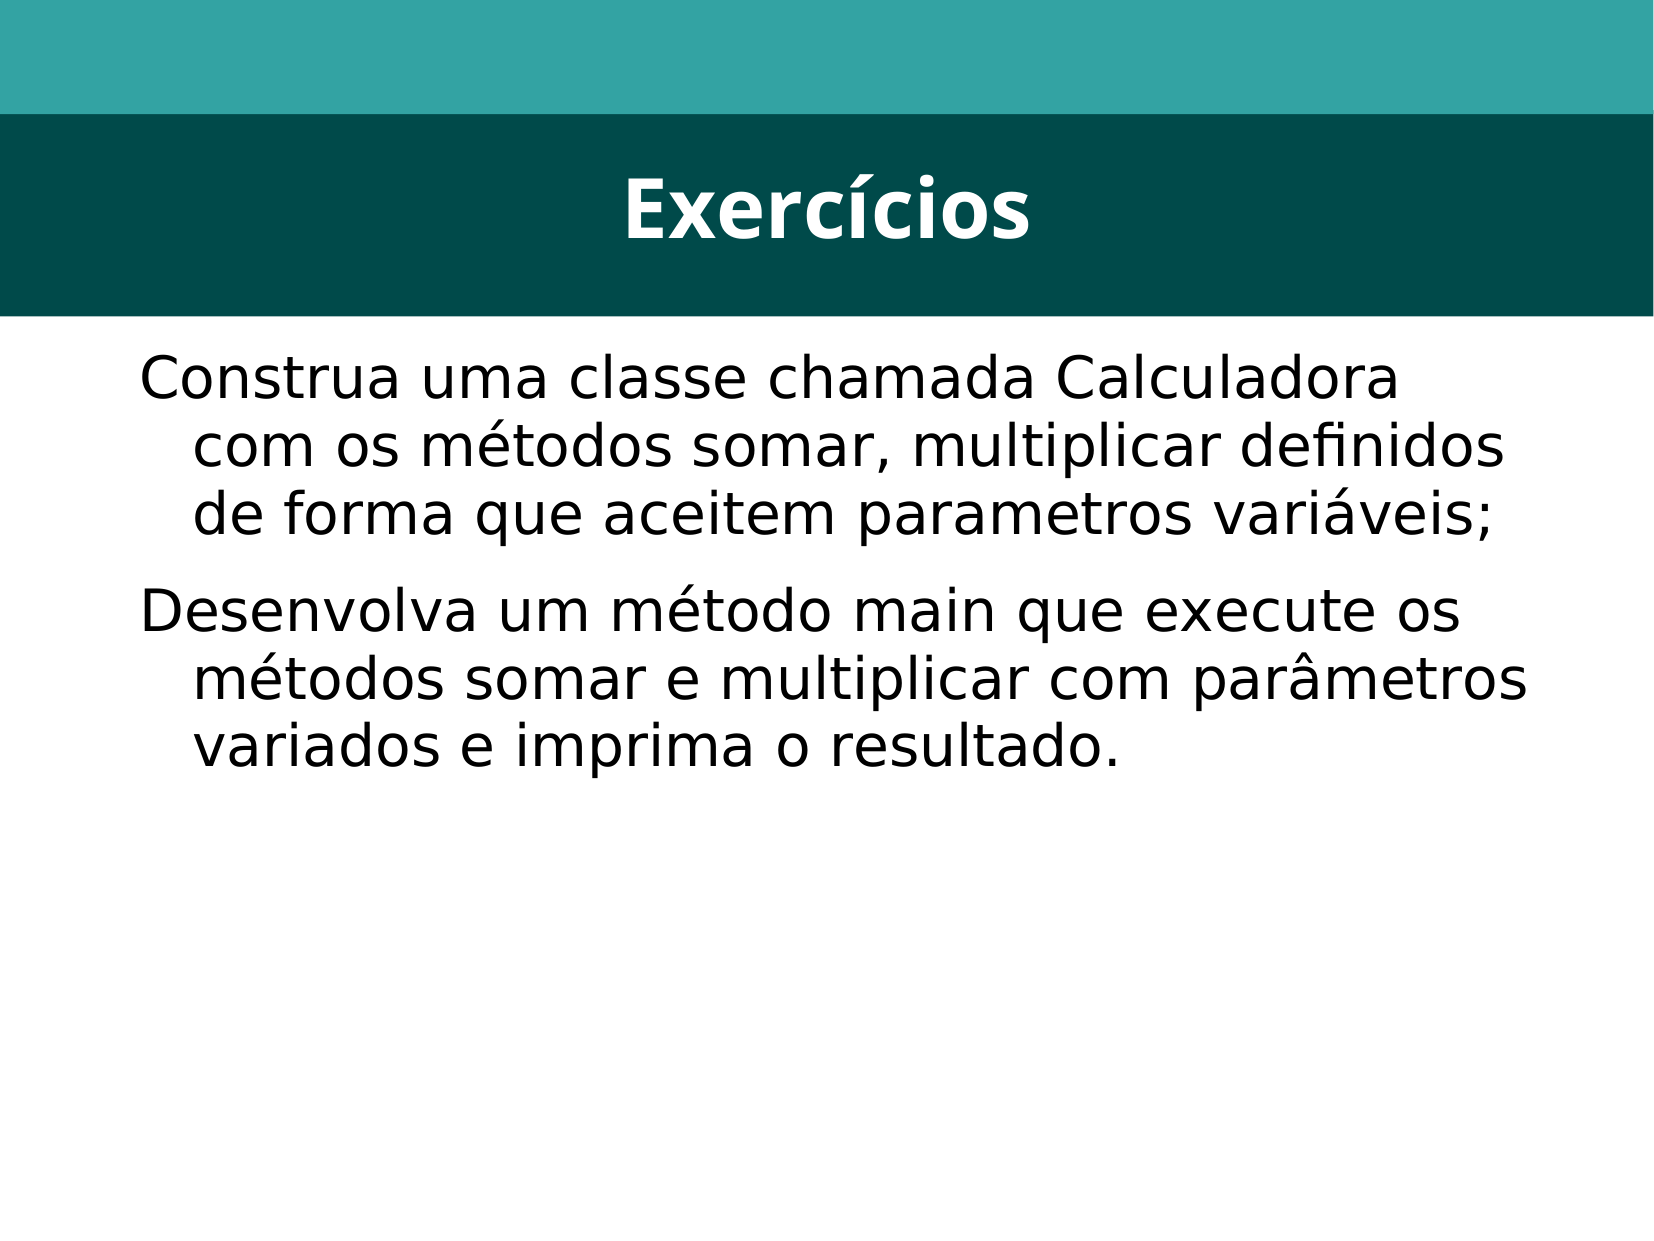

Exercícios
# Construa uma classe chamada Calculadora com os métodos somar, multiplicar definidos de forma que aceitem parametros variáveis;
Desenvolva um método main que execute os métodos somar e multiplicar com parâmetros variados e imprima o resultado.